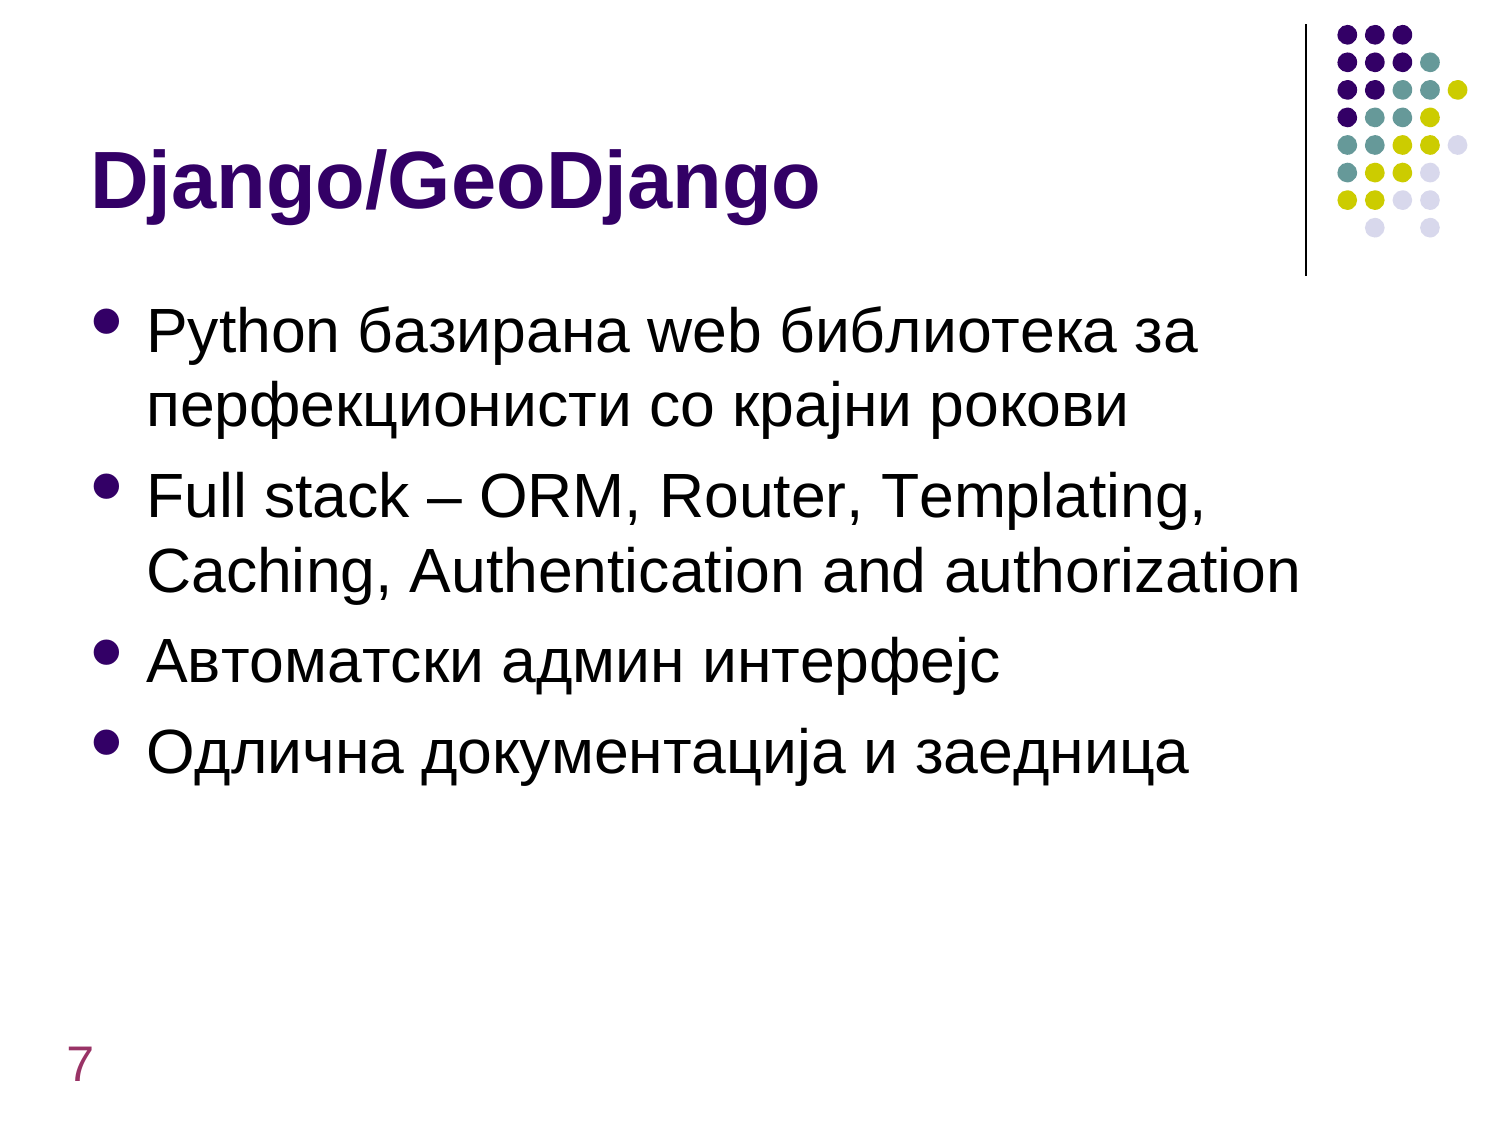

# Django/GeoDjango
Python базирана web библиотека за перфекционисти со крајни рокови
Full stack – ORM, Router, Templating, Caching, Authentication and authorization
Автоматски админ интерфејс
Одлична документација и заедница